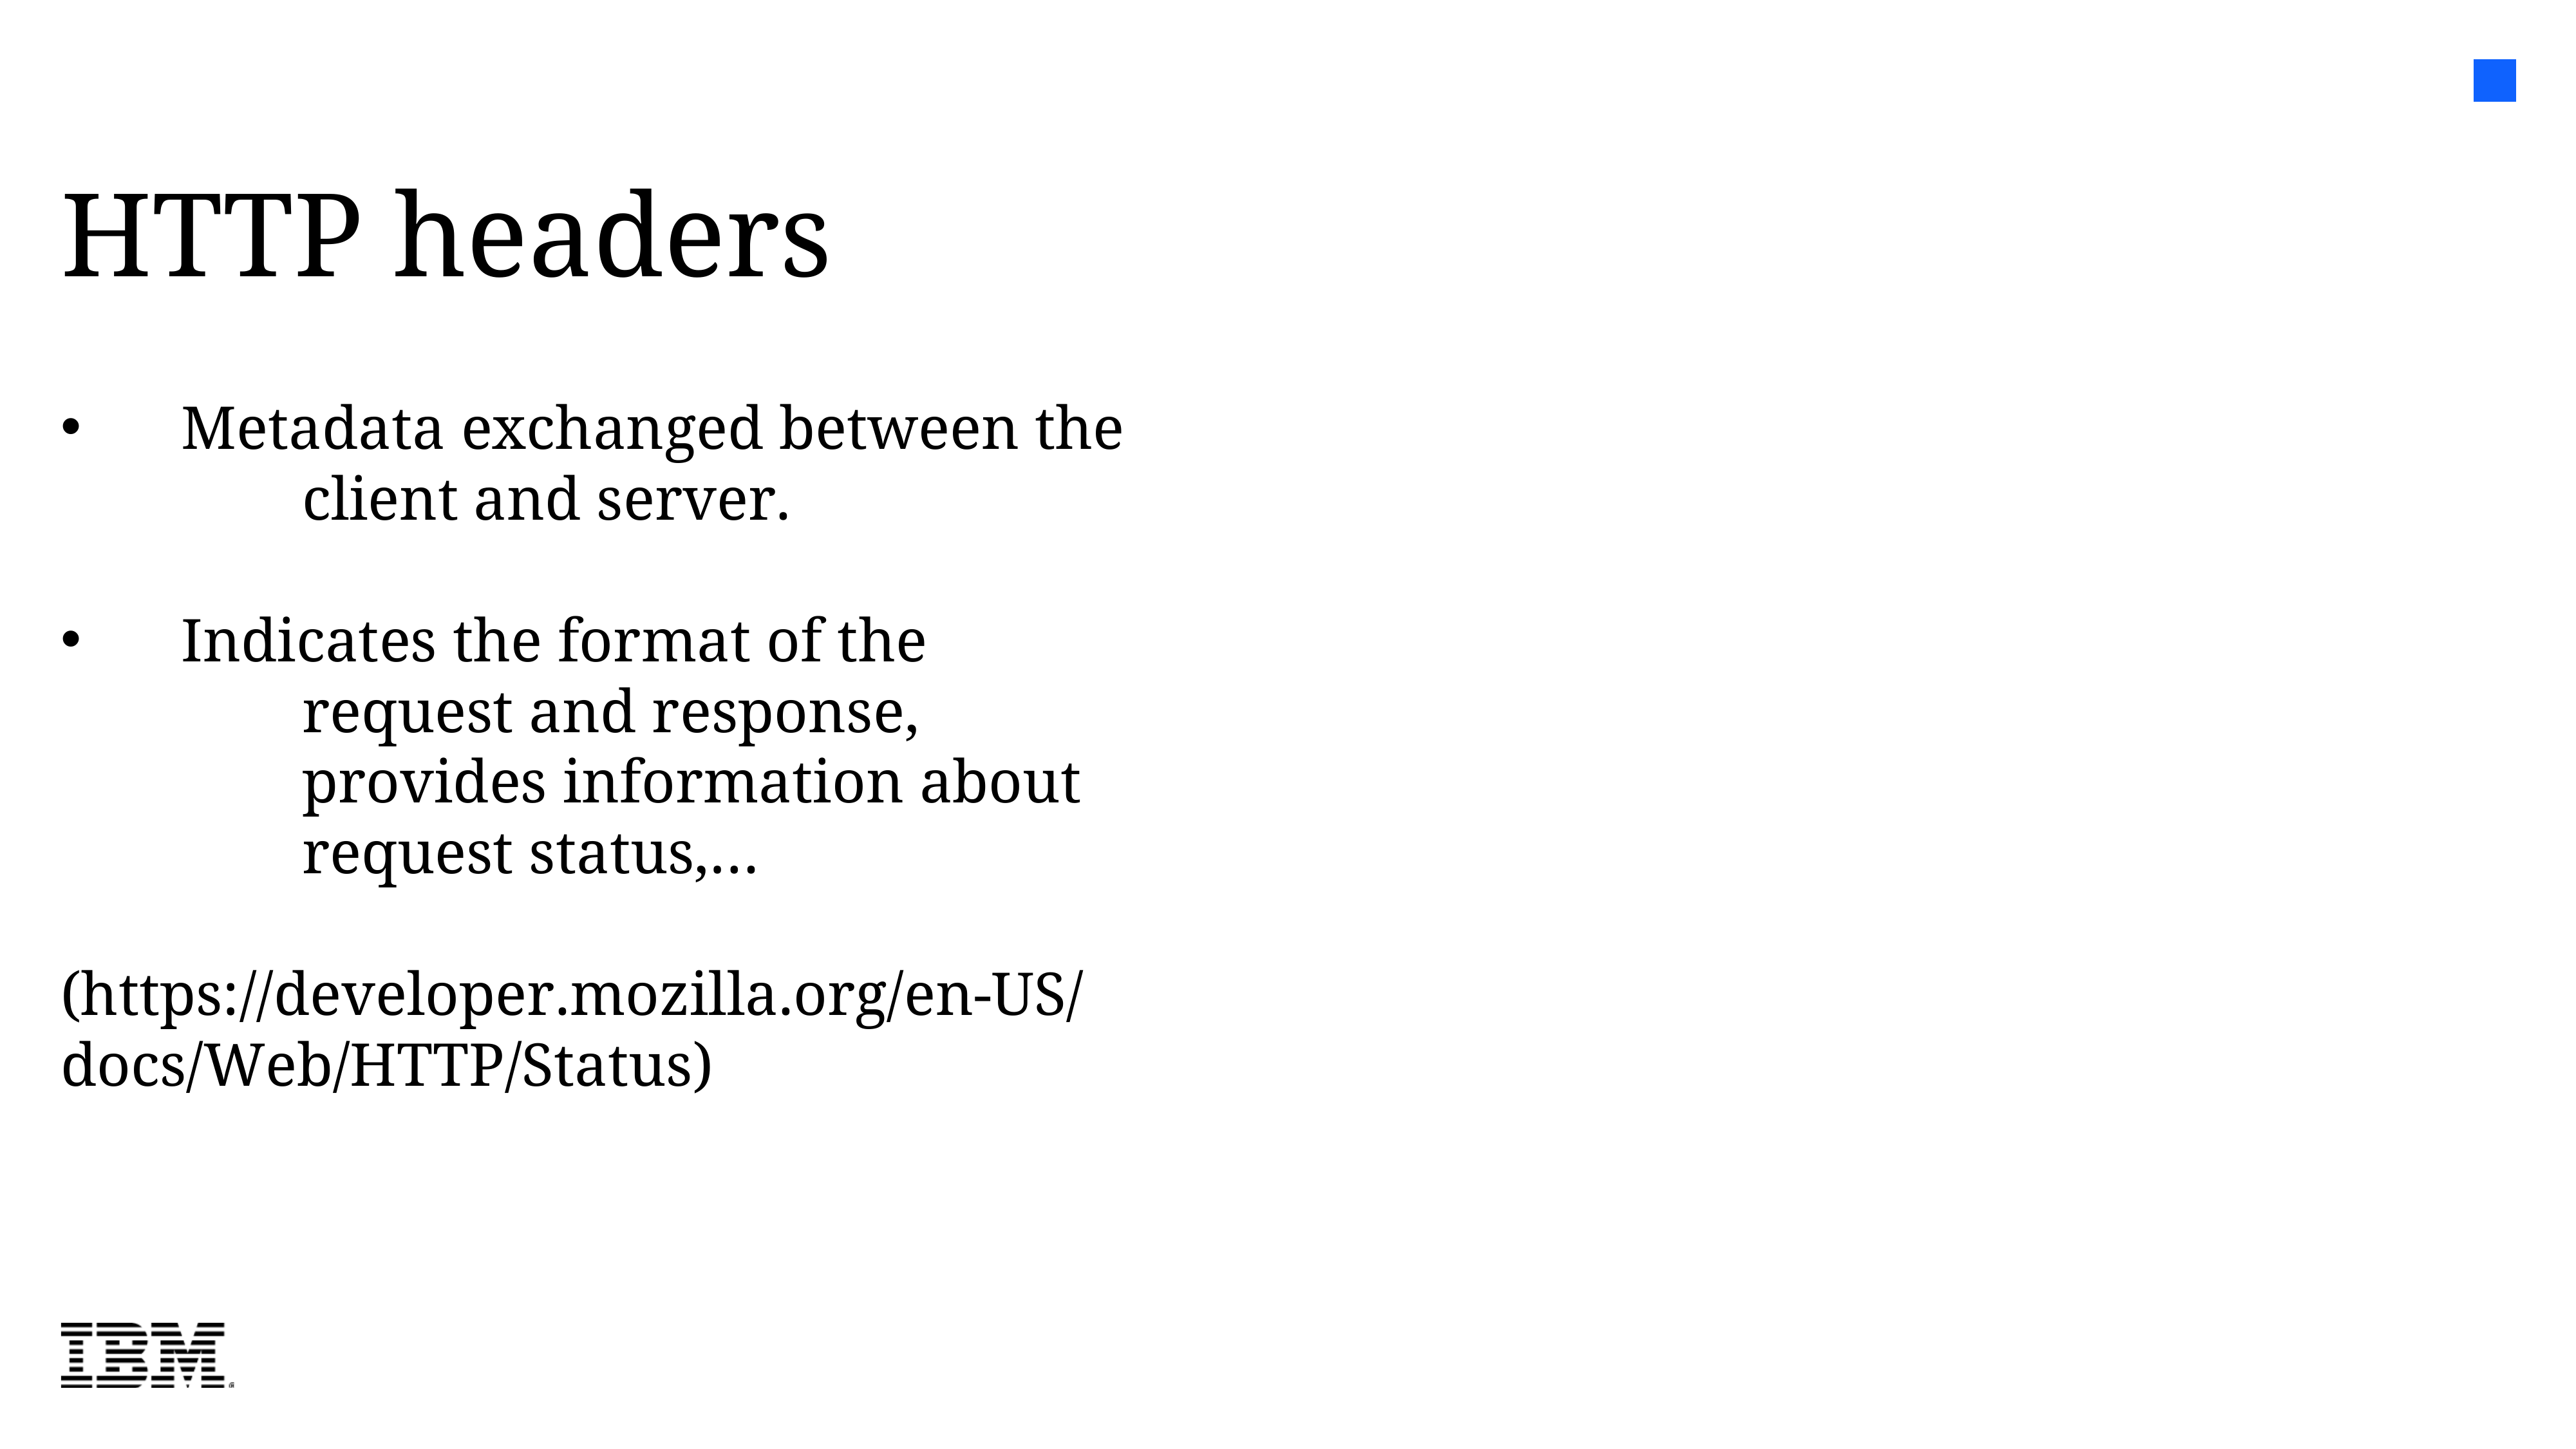

# HTTP headers
Metadata exchanged between the client and server.
Indicates the format of the request and response, provides information about request status,…
(https://developer.mozilla.org/en-US/docs/Web/HTTP/Status)